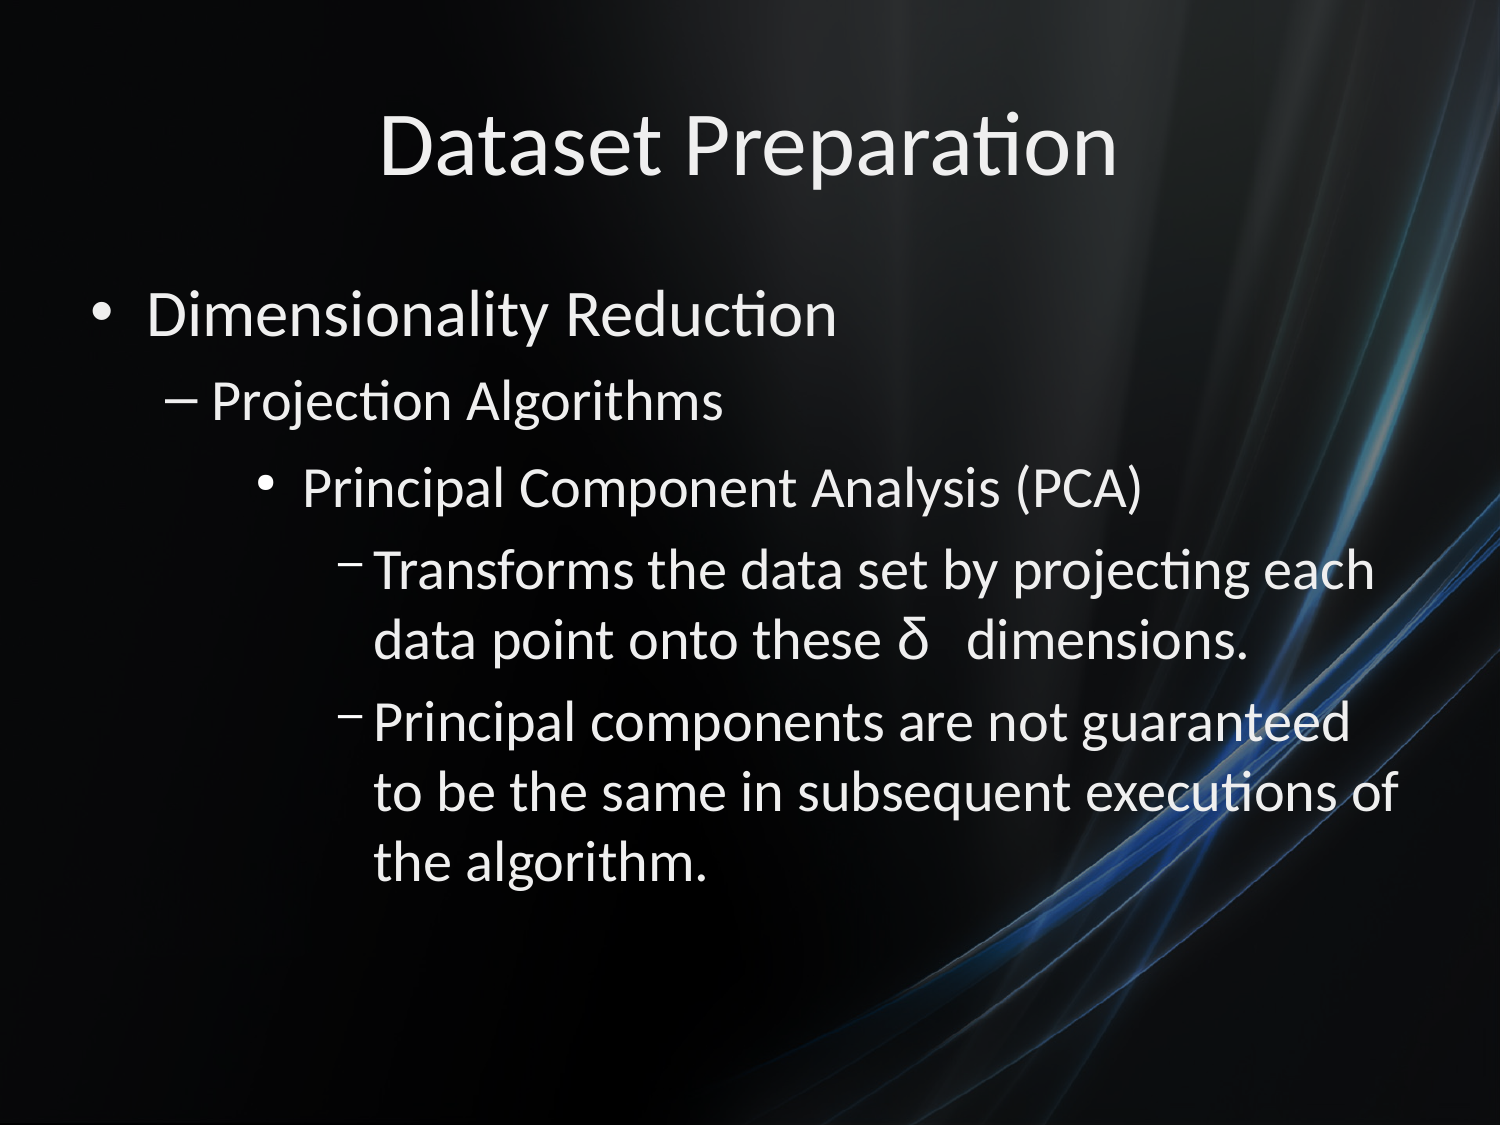

# Dataset Preparation
Dimensionality Reduction
Projection Algorithms
Principal Component Analysis (PCA)
Transforms the data set by projecting each data point onto these δ dimensions.
Principal components are not guaranteed to be the same in subsequent executions of the algorithm.